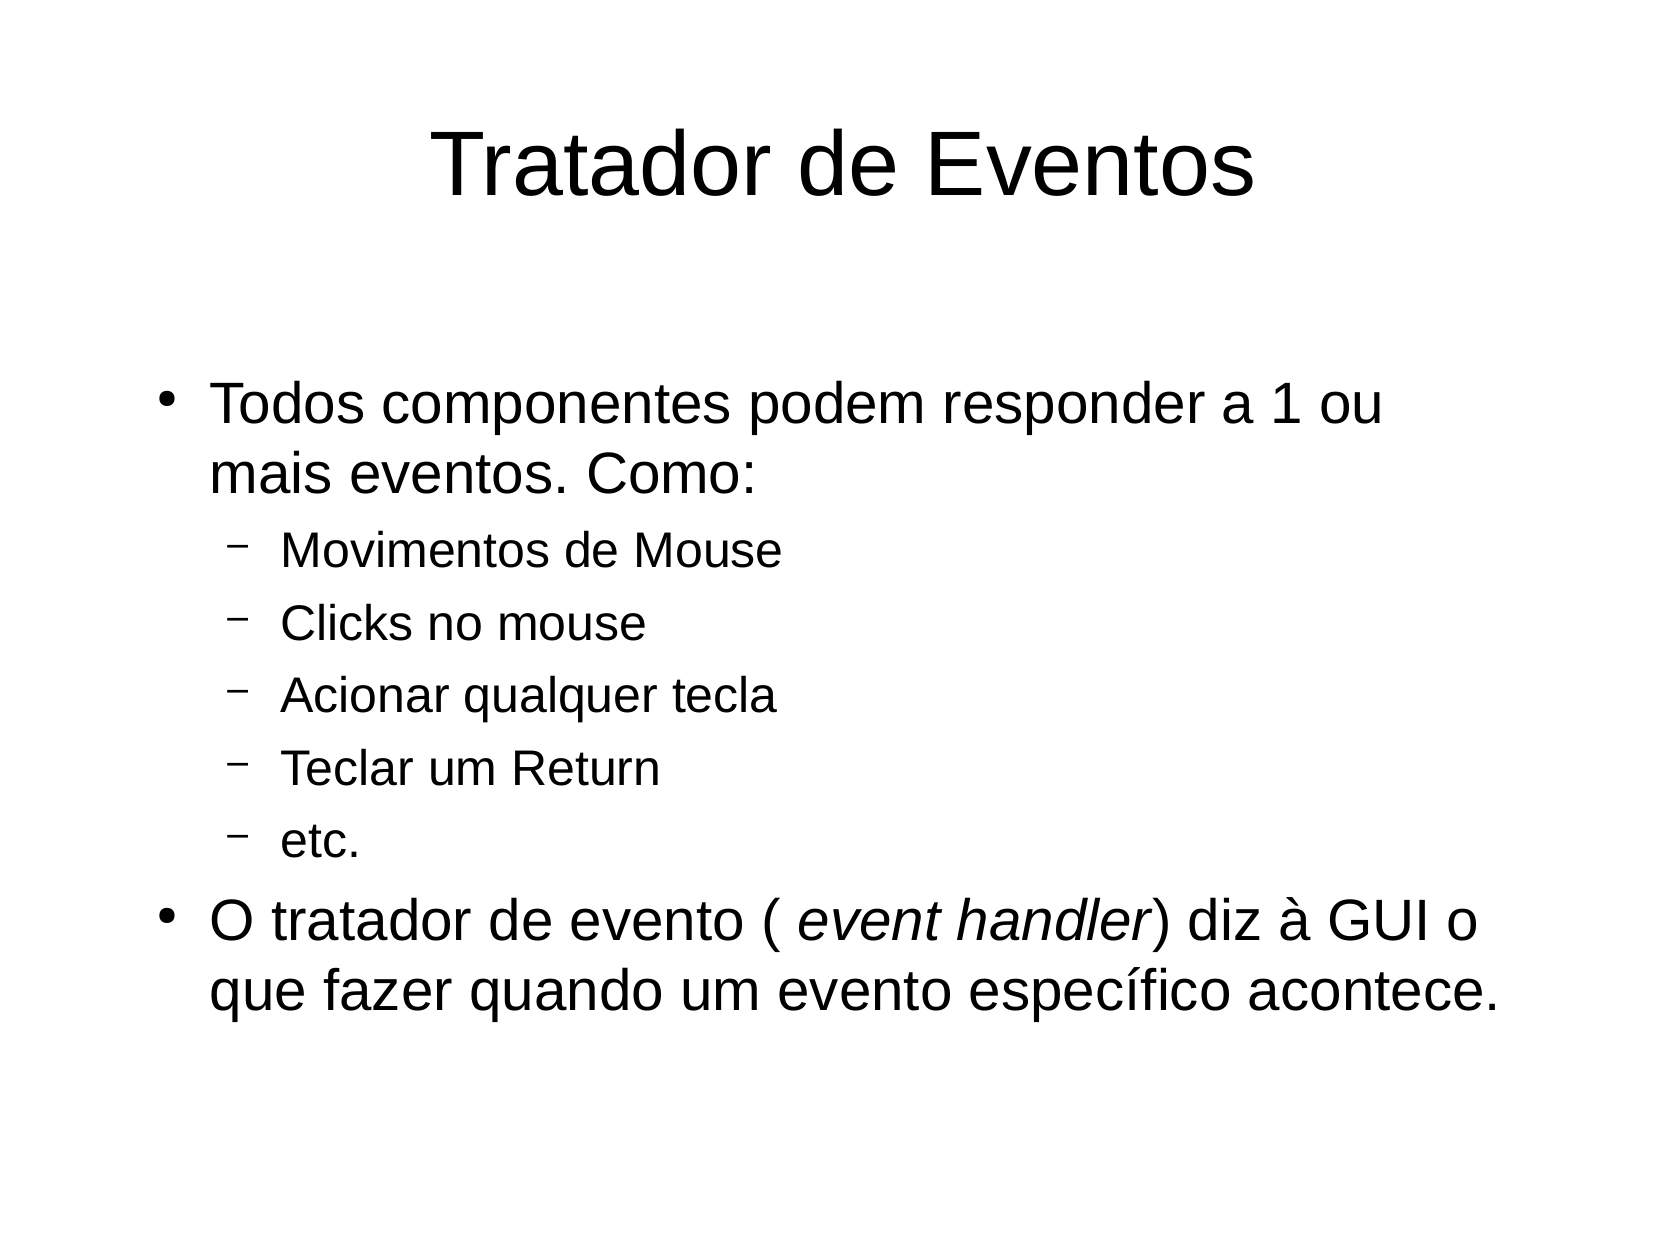

# Tratador de Eventos
Todos componentes podem responder a 1 ou mais eventos. Como:
Movimentos de Mouse
Clicks no mouse
Acionar qualquer tecla
Teclar um Return
etc.
O tratador de evento ( event handler) diz à GUI o que fazer quando um evento específico acontece.